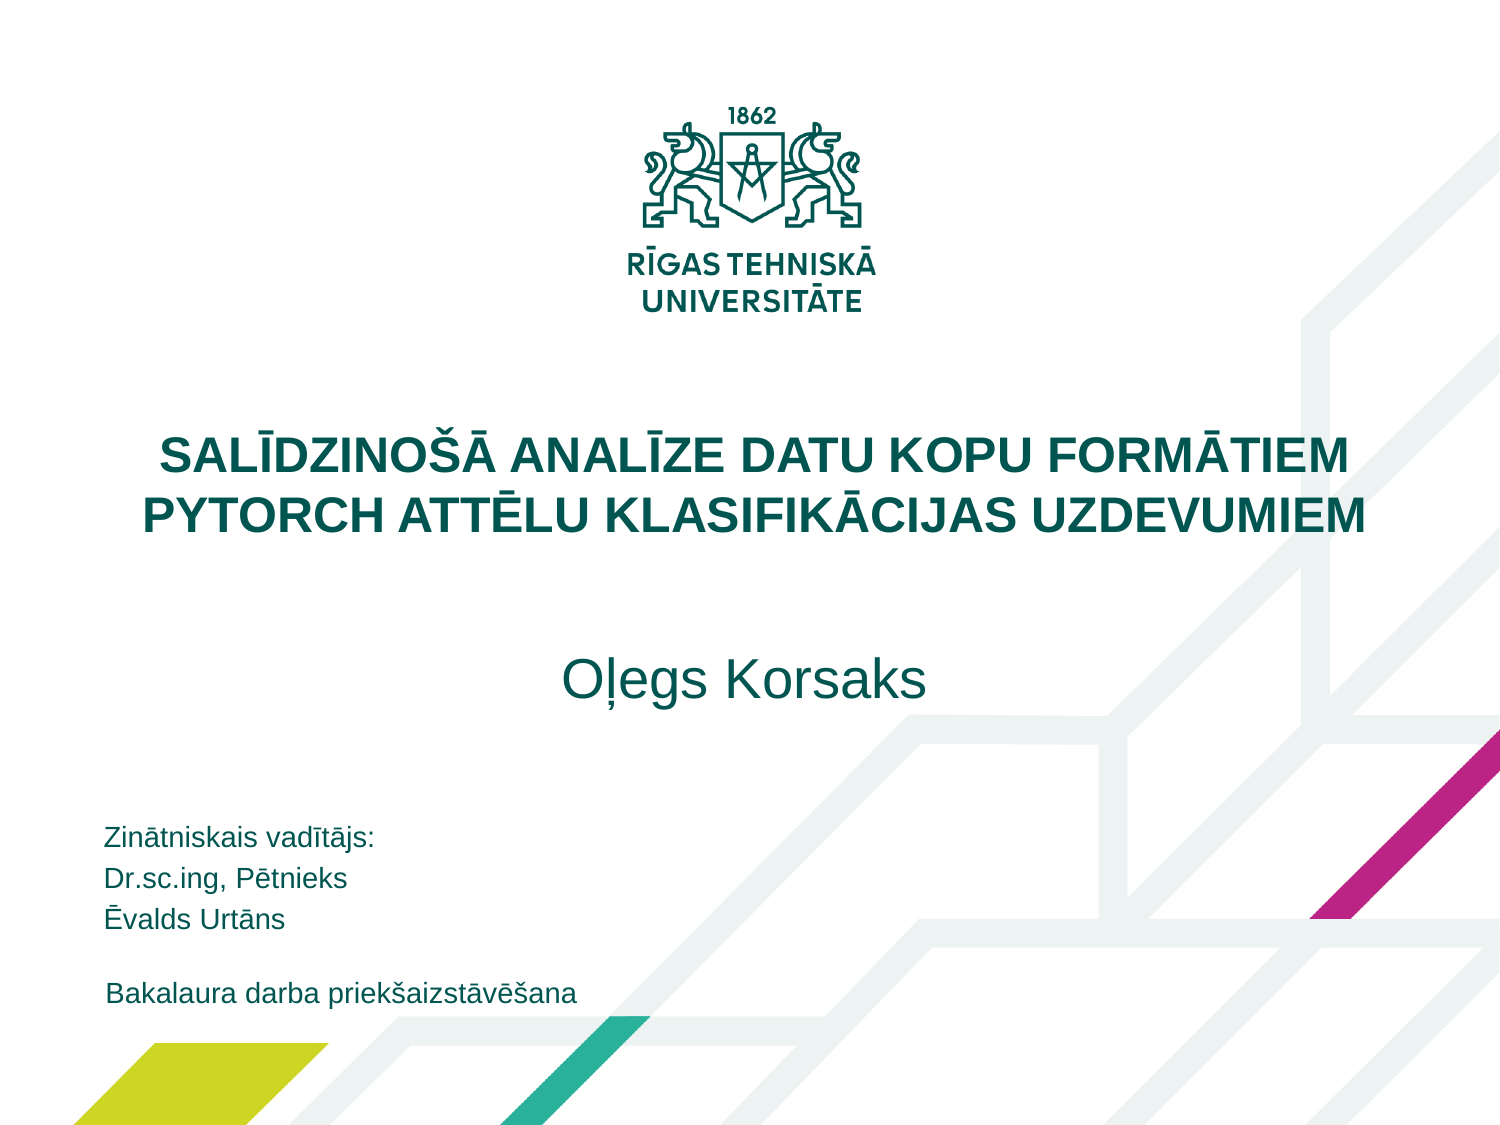

SALĪDZINOŠĀ ANALĪZE DATU KOPU FORMĀTIEM PYTORCH ATTĒLU KLASIFIKĀCIJAS UZDEVUMIEM
# Oļegs Korsaks
Zinātniskais vadītājs:
Dr.sc.ing, Pētnieks
Ēvalds Urtāns
Bakalaura darba priekšaizstāvēšana